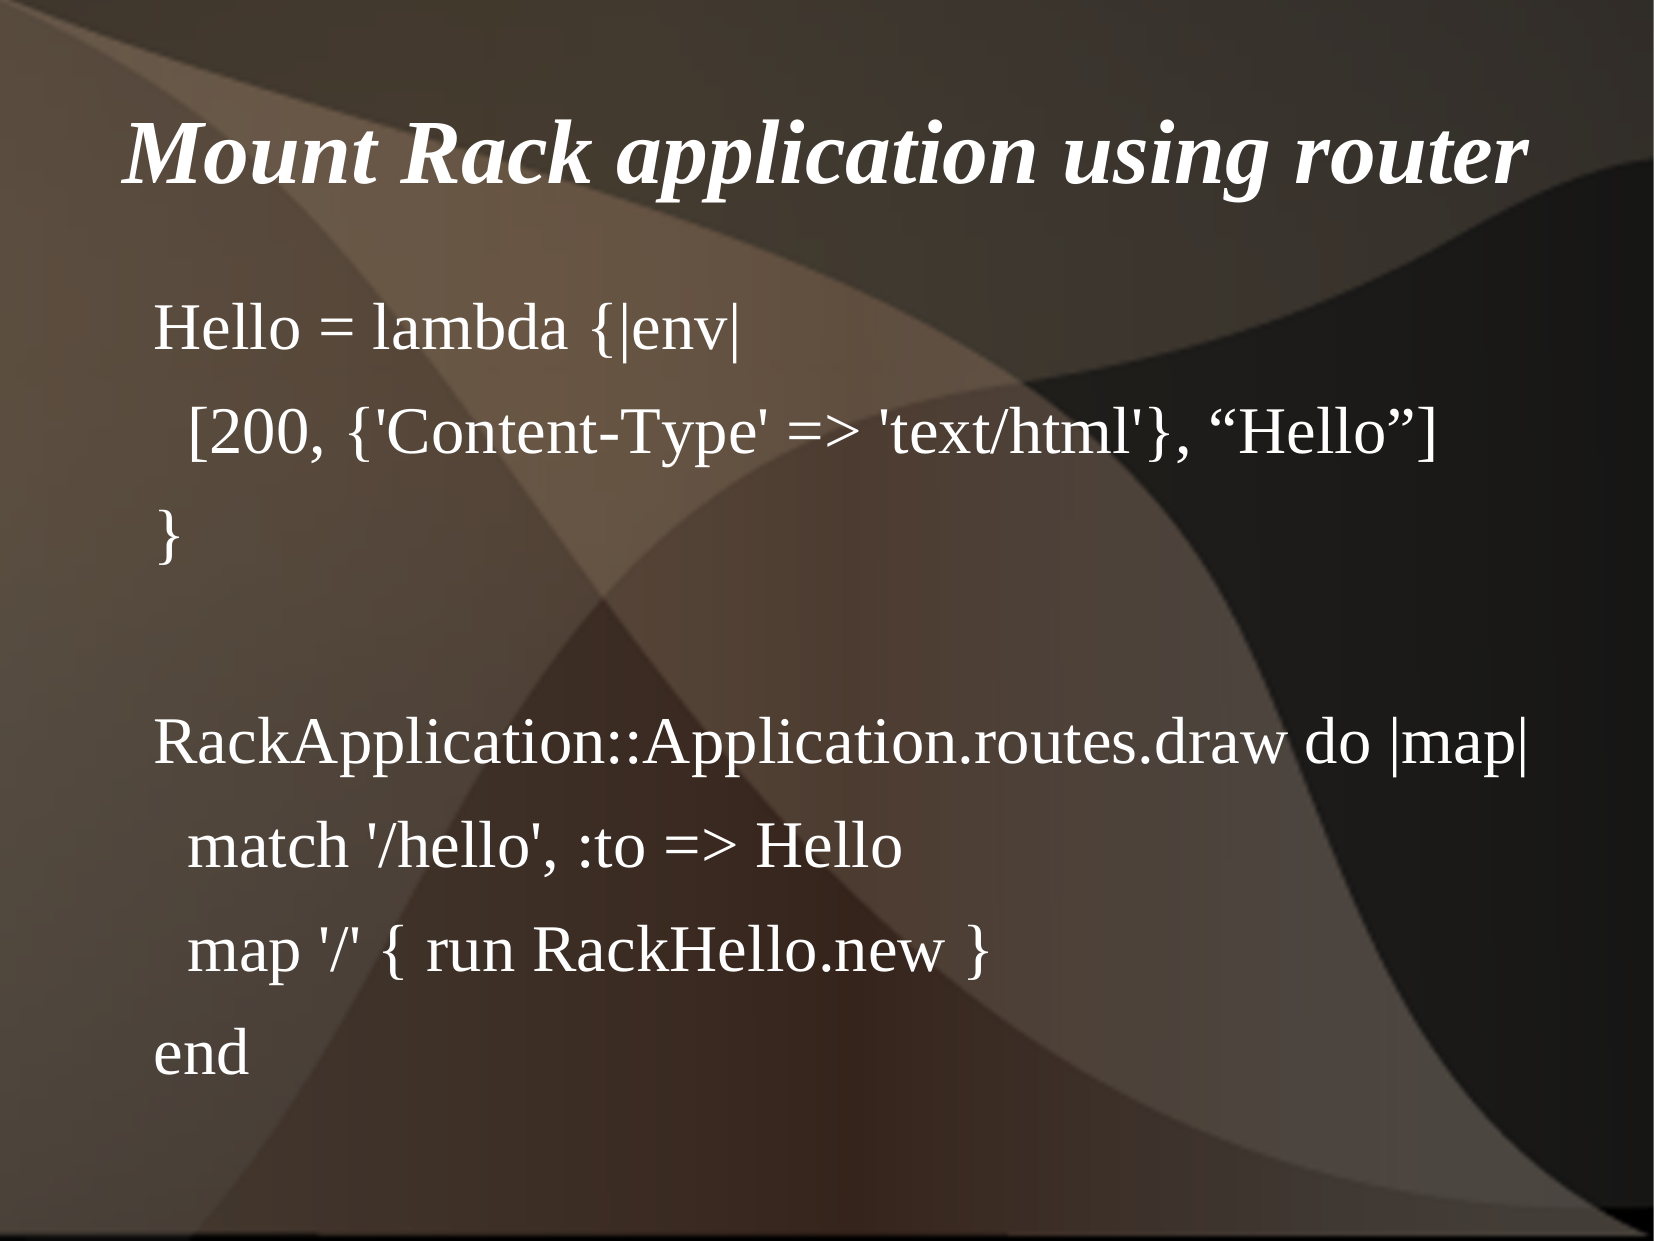

# Mount Rack application using router
Hello = lambda {|env|
 [200, {'Content-Type' => 'text/html'}, “Hello”]
}
RackApplication::Application.routes.draw do |map|
 match '/hello', :to => Hello
 map '/' { run RackHello.new }
end